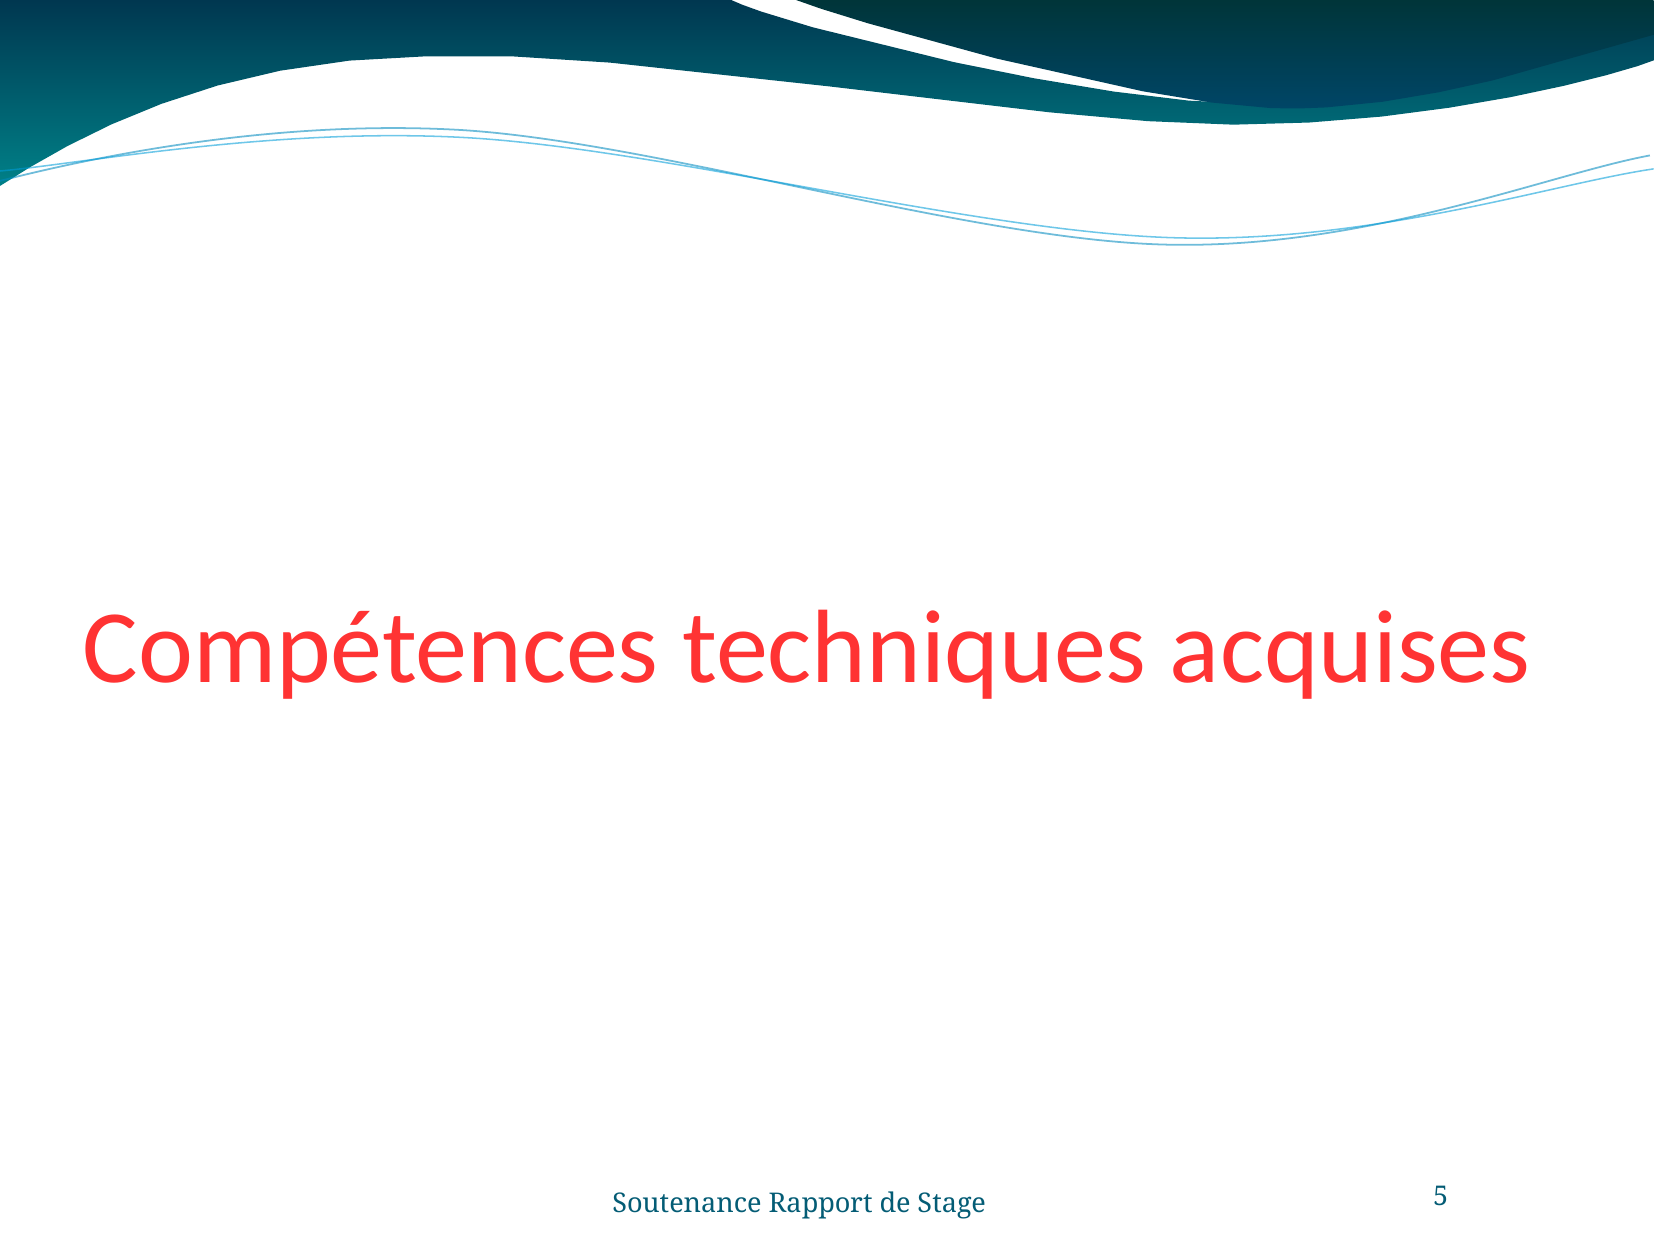

# Compétences techniques acquises
Soutenance Rapport de Stage